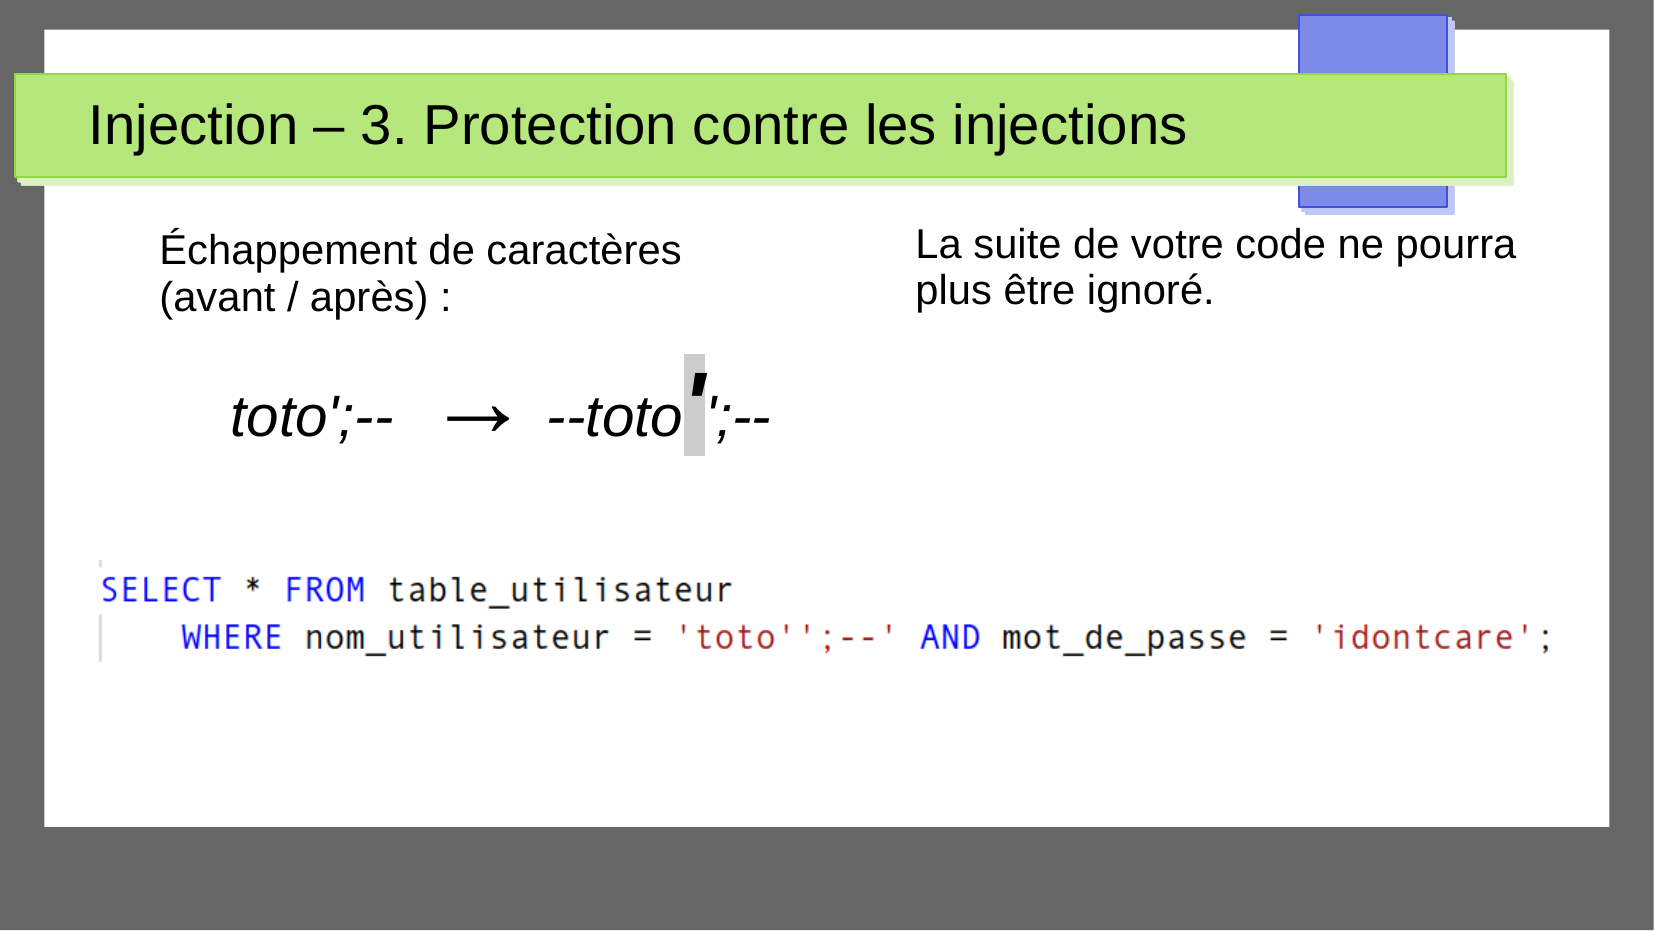

Injection – 3. Protection contre les injections
La suite de votre code ne pourra plus être ignoré.
# Échappement de caractères  (avant / après) :
toto';-- → --toto'';--